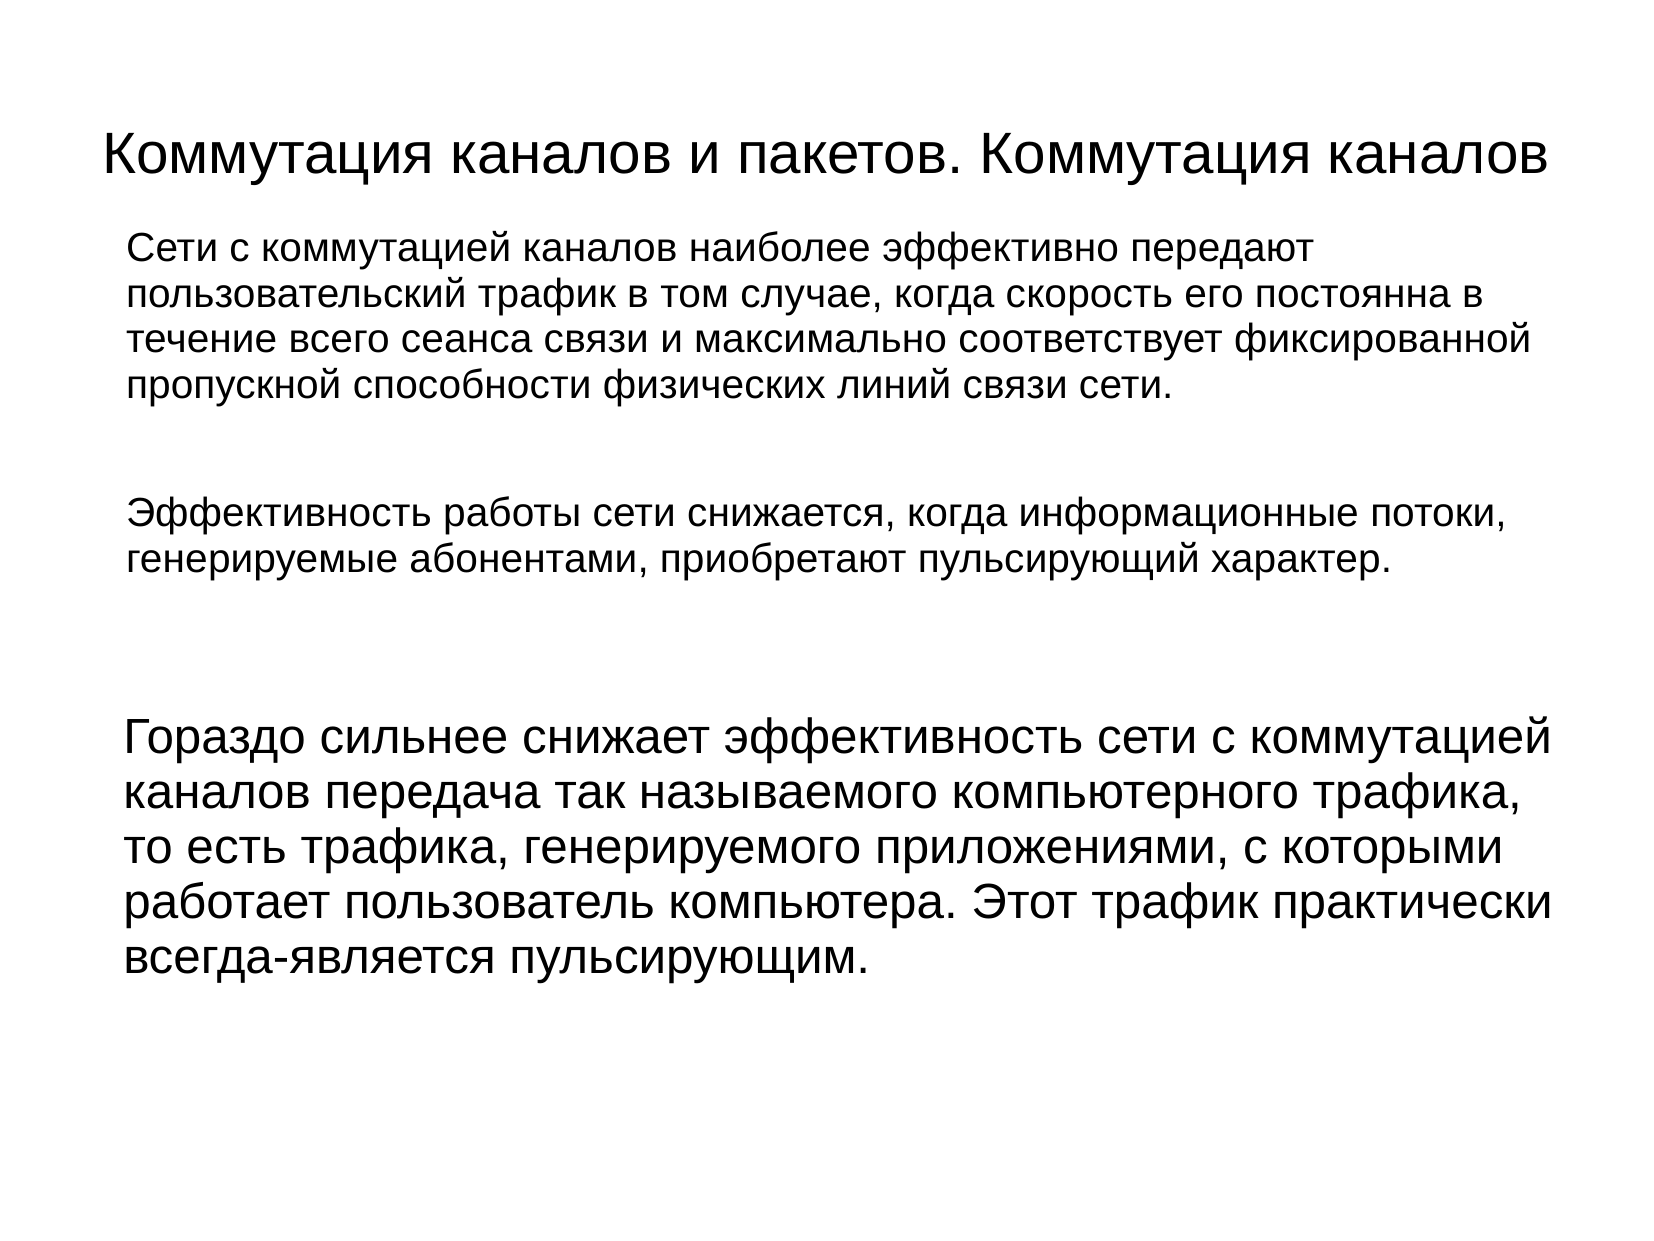

# Коммутация каналов и пакетов. Коммутация каналов
Сети с коммутацией каналов наиболее эффективно передают пользовательский трафик в том случае, когда скорость его постоянна в течение всего сеанса связи и максимально соответствует фиксированной пропускной способности физических линий связи сети.
Эффективность работы сети снижается, когда информационные потоки, генерируемые абонентами, приобретают пульсирующий характер.
Гораздо сильнее снижает эффективность сети с коммутацией каналов передача так назы­ваемого компьютерного трафика, то есть трафика, генерируемого приложениями, с которыми работает пользователь компьютера. Этот трафик практически всегда-является пульсирующим.